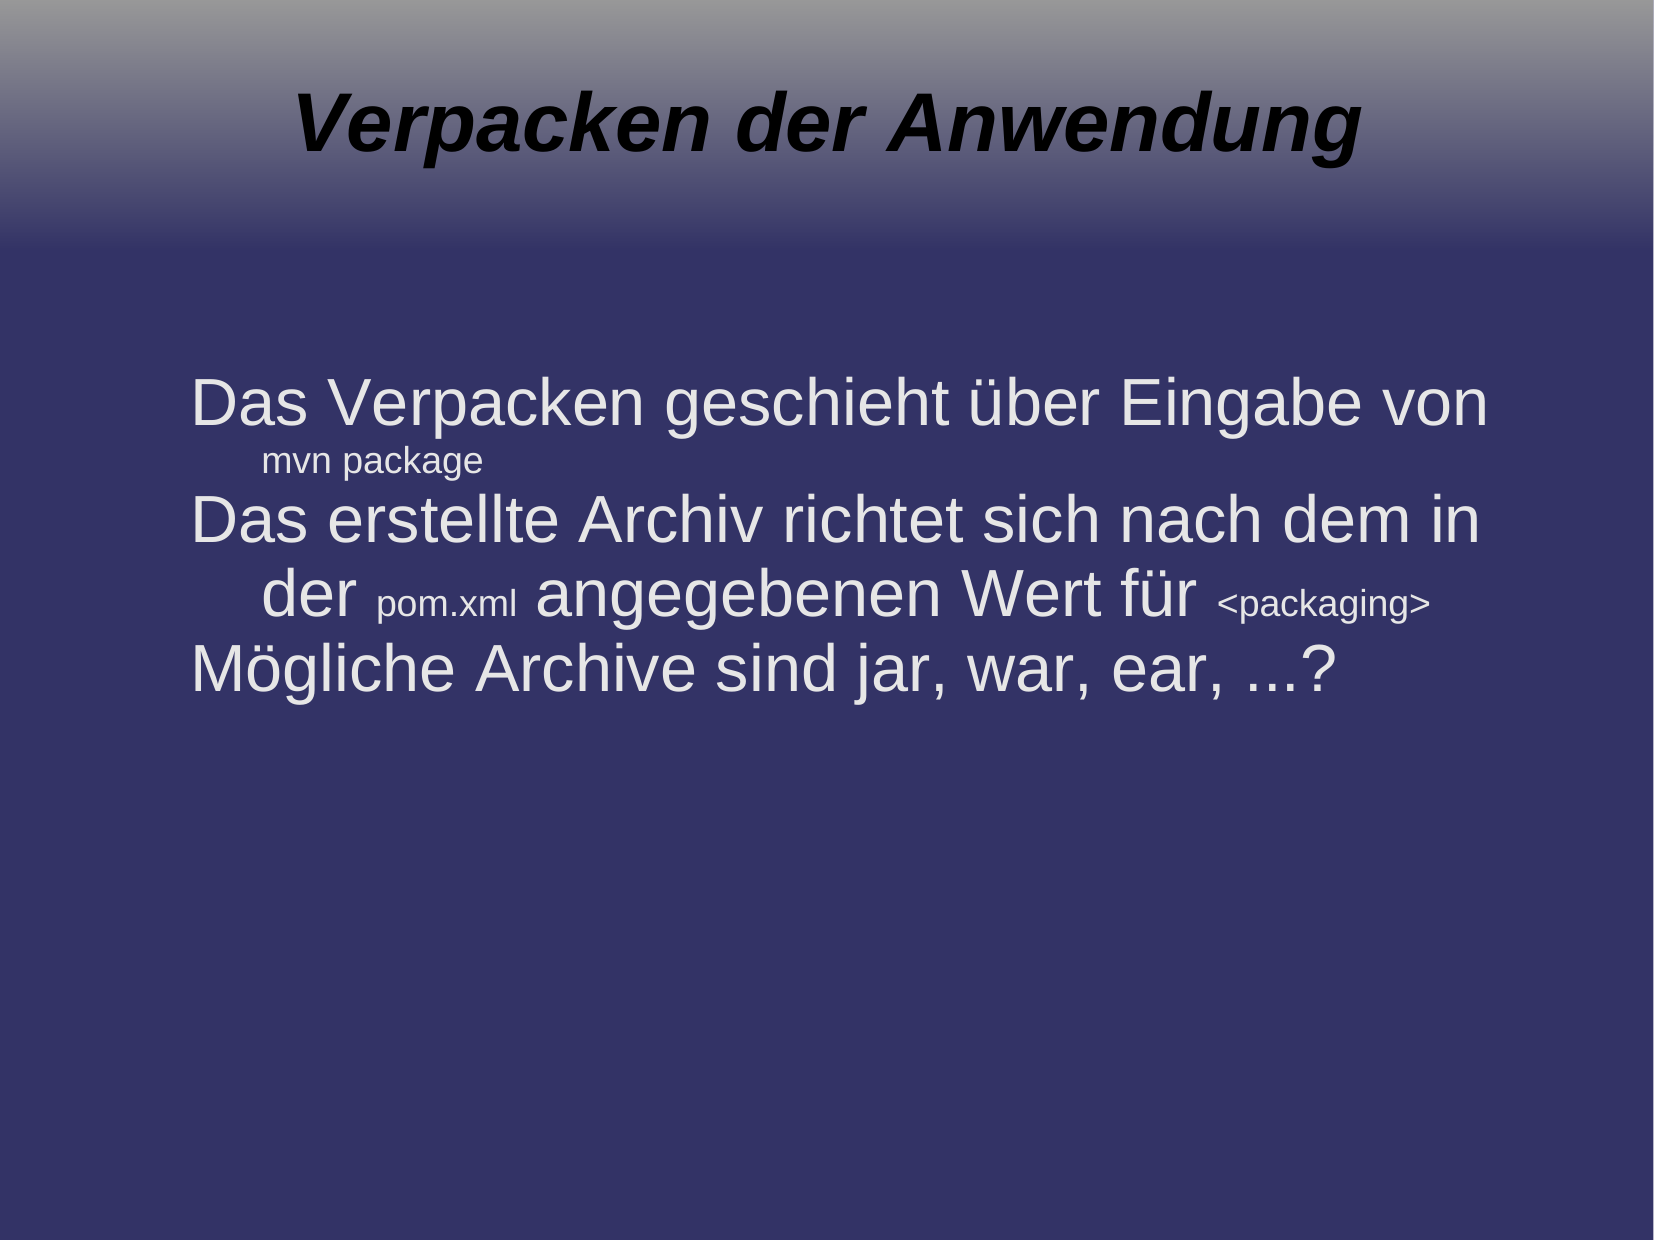

# Verpacken der Anwendung
Das Verpacken geschieht über Eingabe von
mvn package
Das erstellte Archiv richtet sich nach dem in der pom.xml angegebenen Wert für <packaging>
Mögliche Archive sind jar, war, ear, ...?